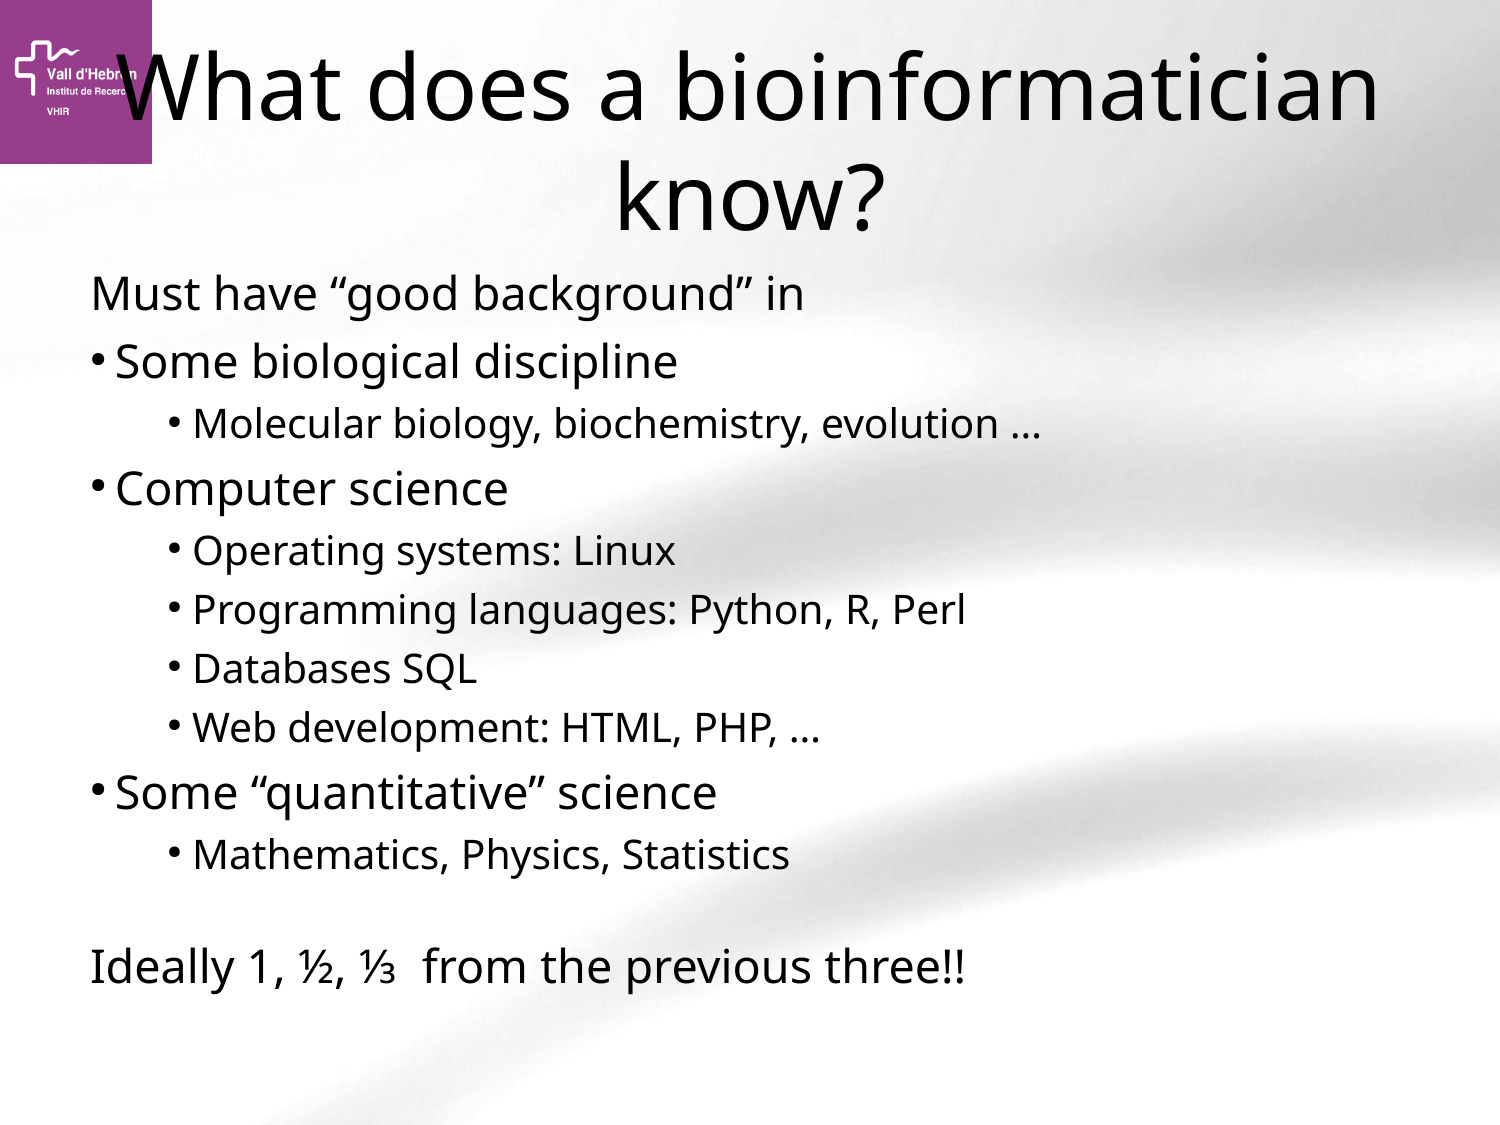

# What does a bioinformatician know?
Must have “good background” in
Some biological discipline
Molecular biology, biochemistry, evolution …
Computer science
Operating systems: Linux
Programming languages: Python, R, Perl
Databases SQL
Web development: HTML, PHP, …
Some “quantitative” science
Mathematics, Physics, Statistics
Ideally 1, ½, ⅓ from the previous three!!